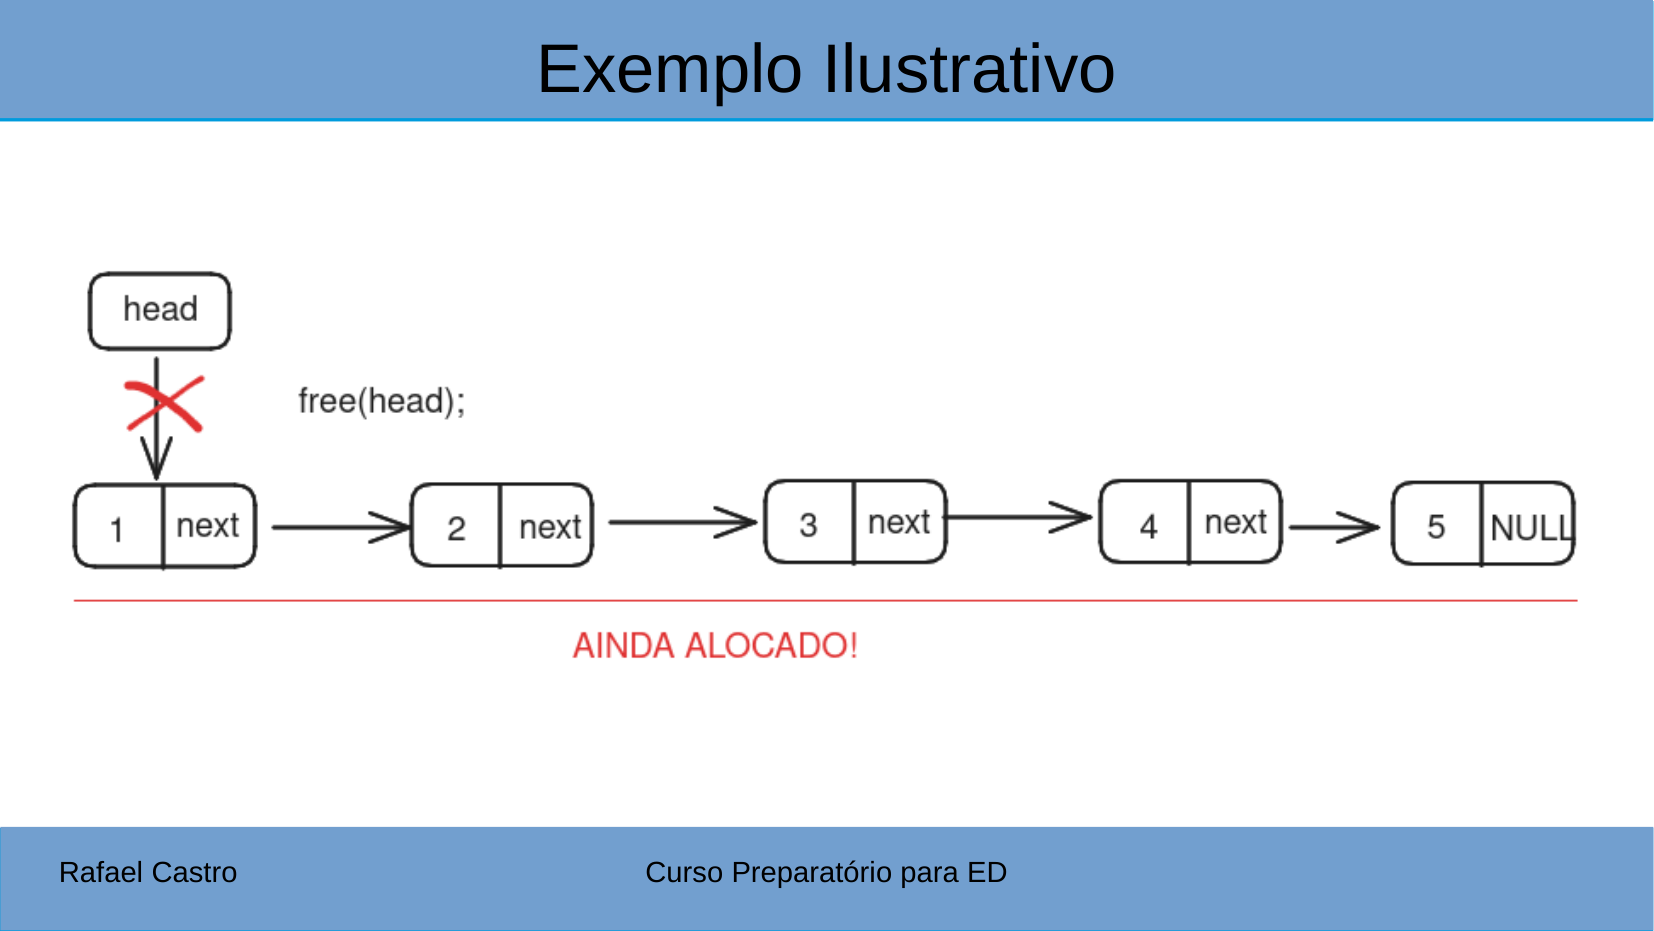

# Exemplo Ilustrativo
Curso Preparatório para ED